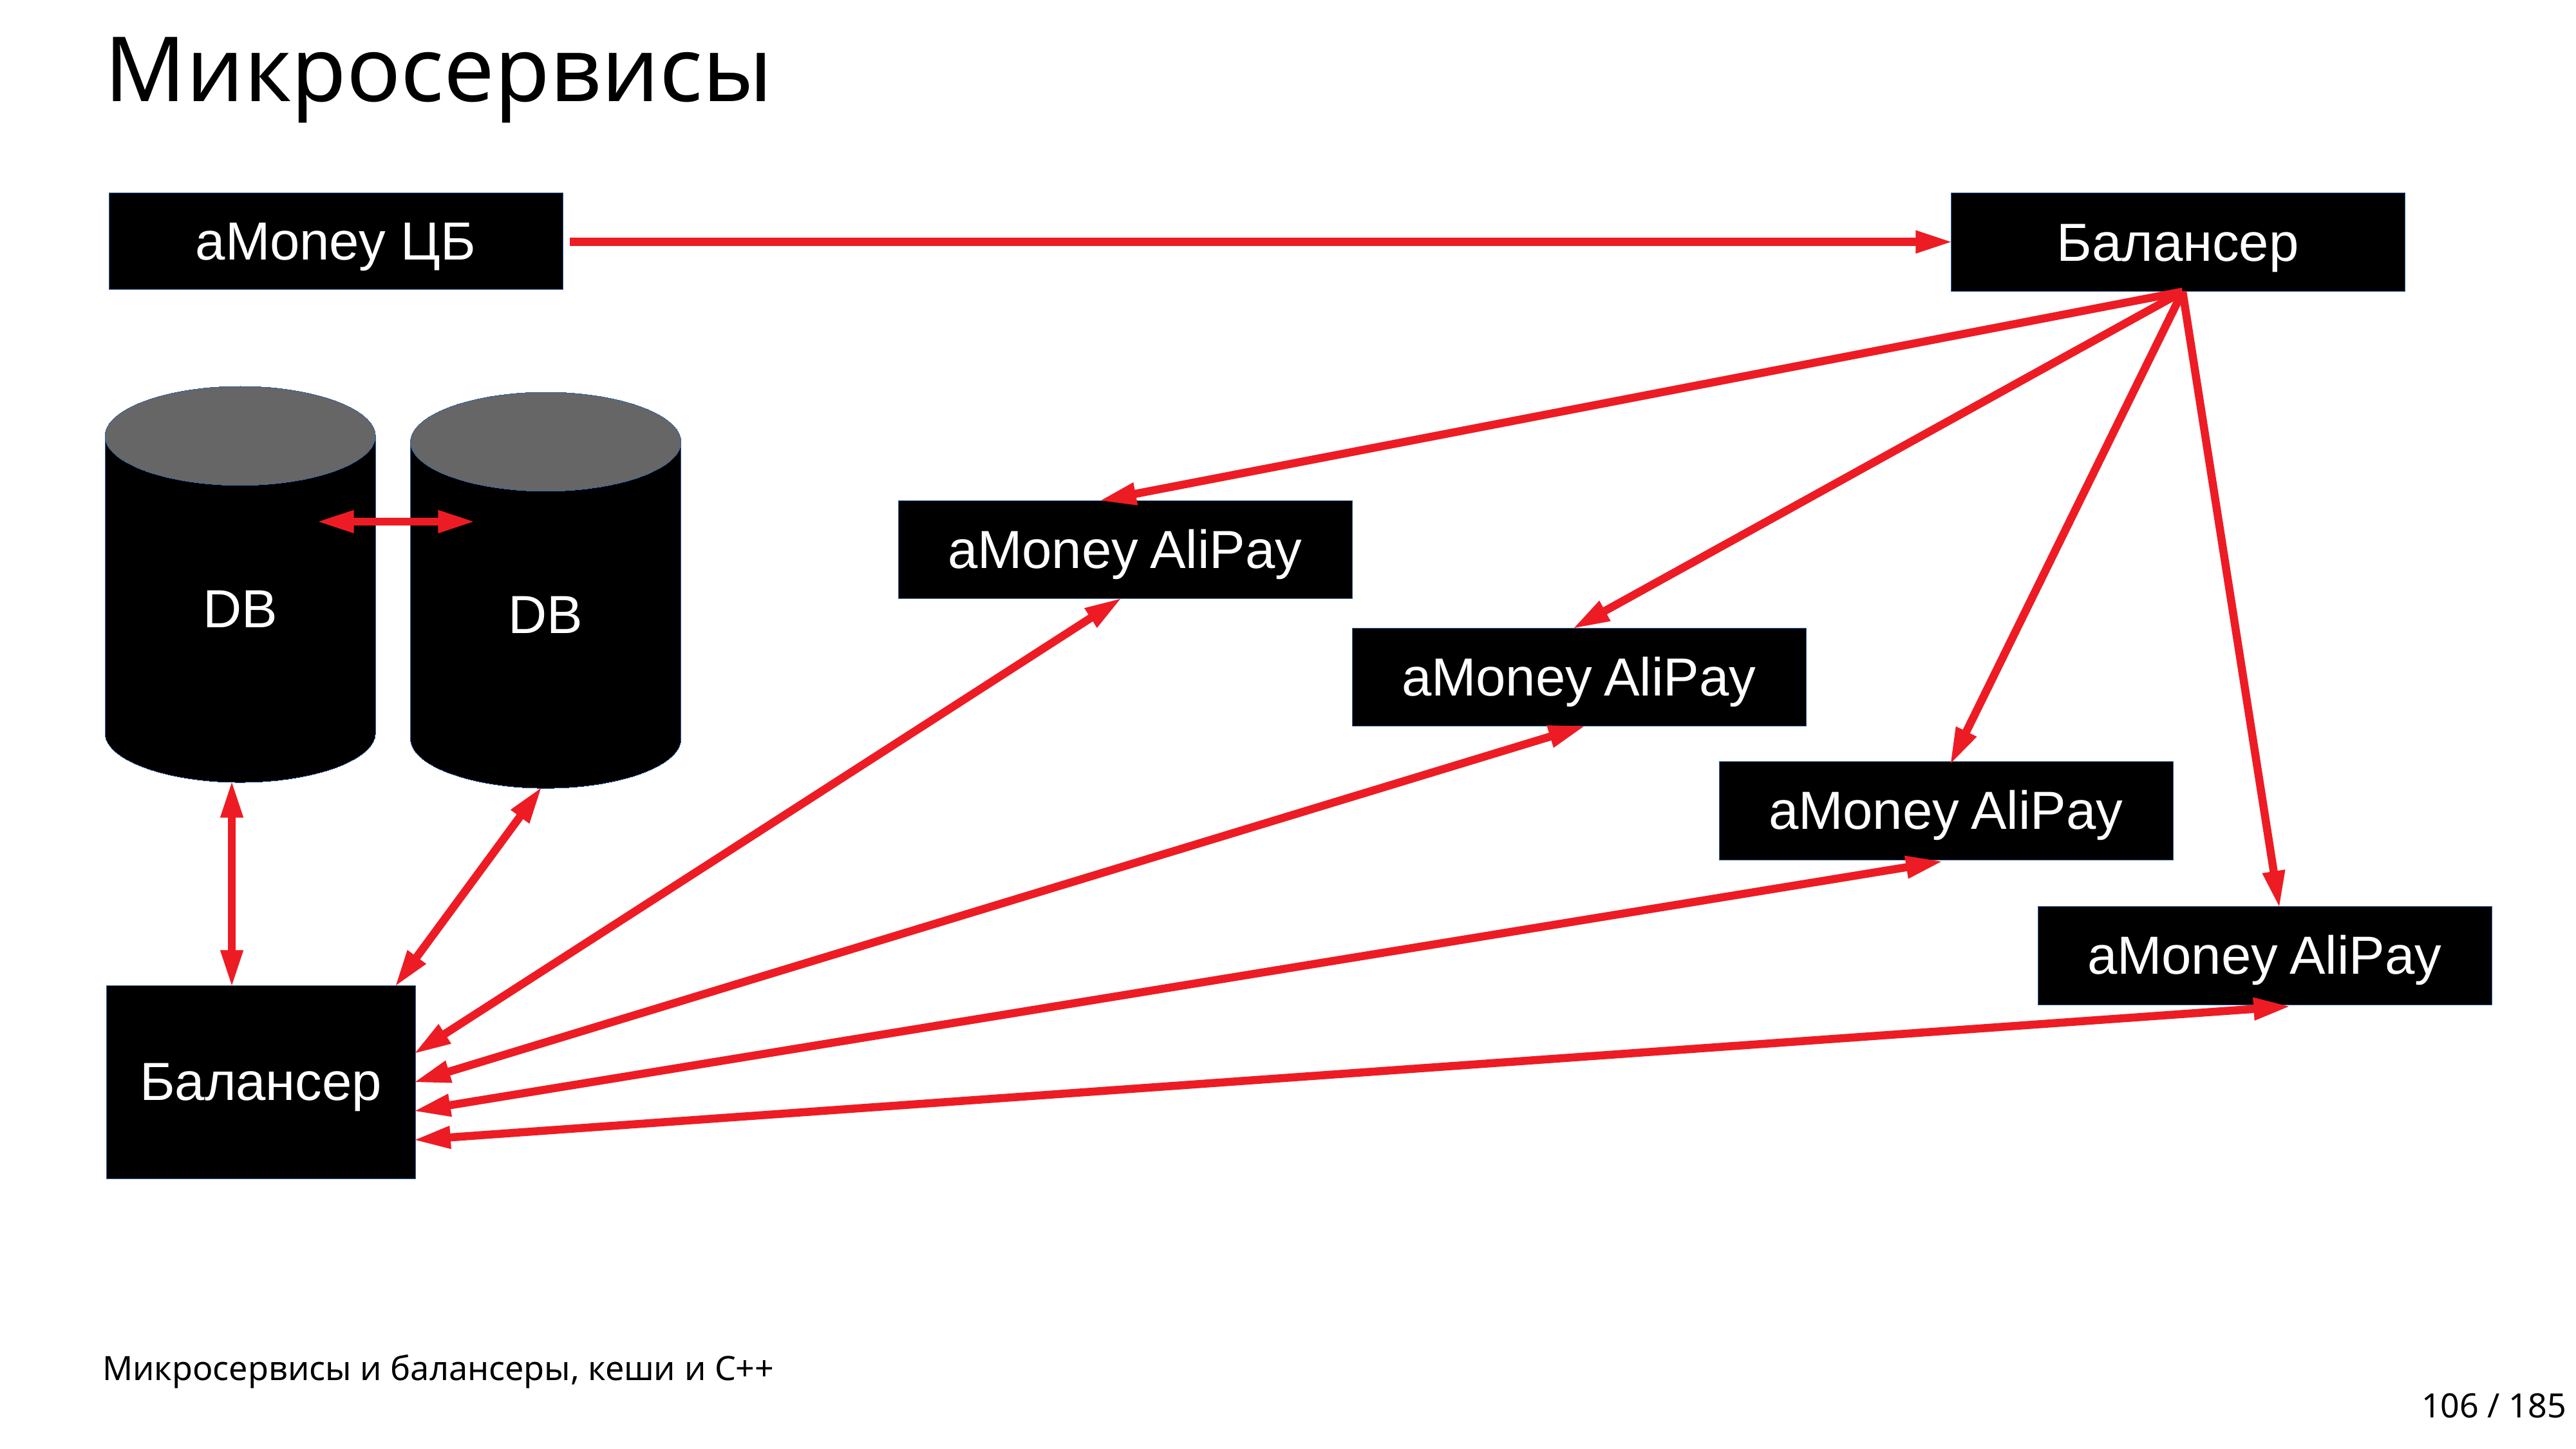

Микросервисы
aMoney ЦБ
Балансер
DB
DB
aMoney AliPay
aMoney AliPay
aMoney AliPay
aMoney AliPay
Балансер
# Микросервисы и балансеры, кеши и C++